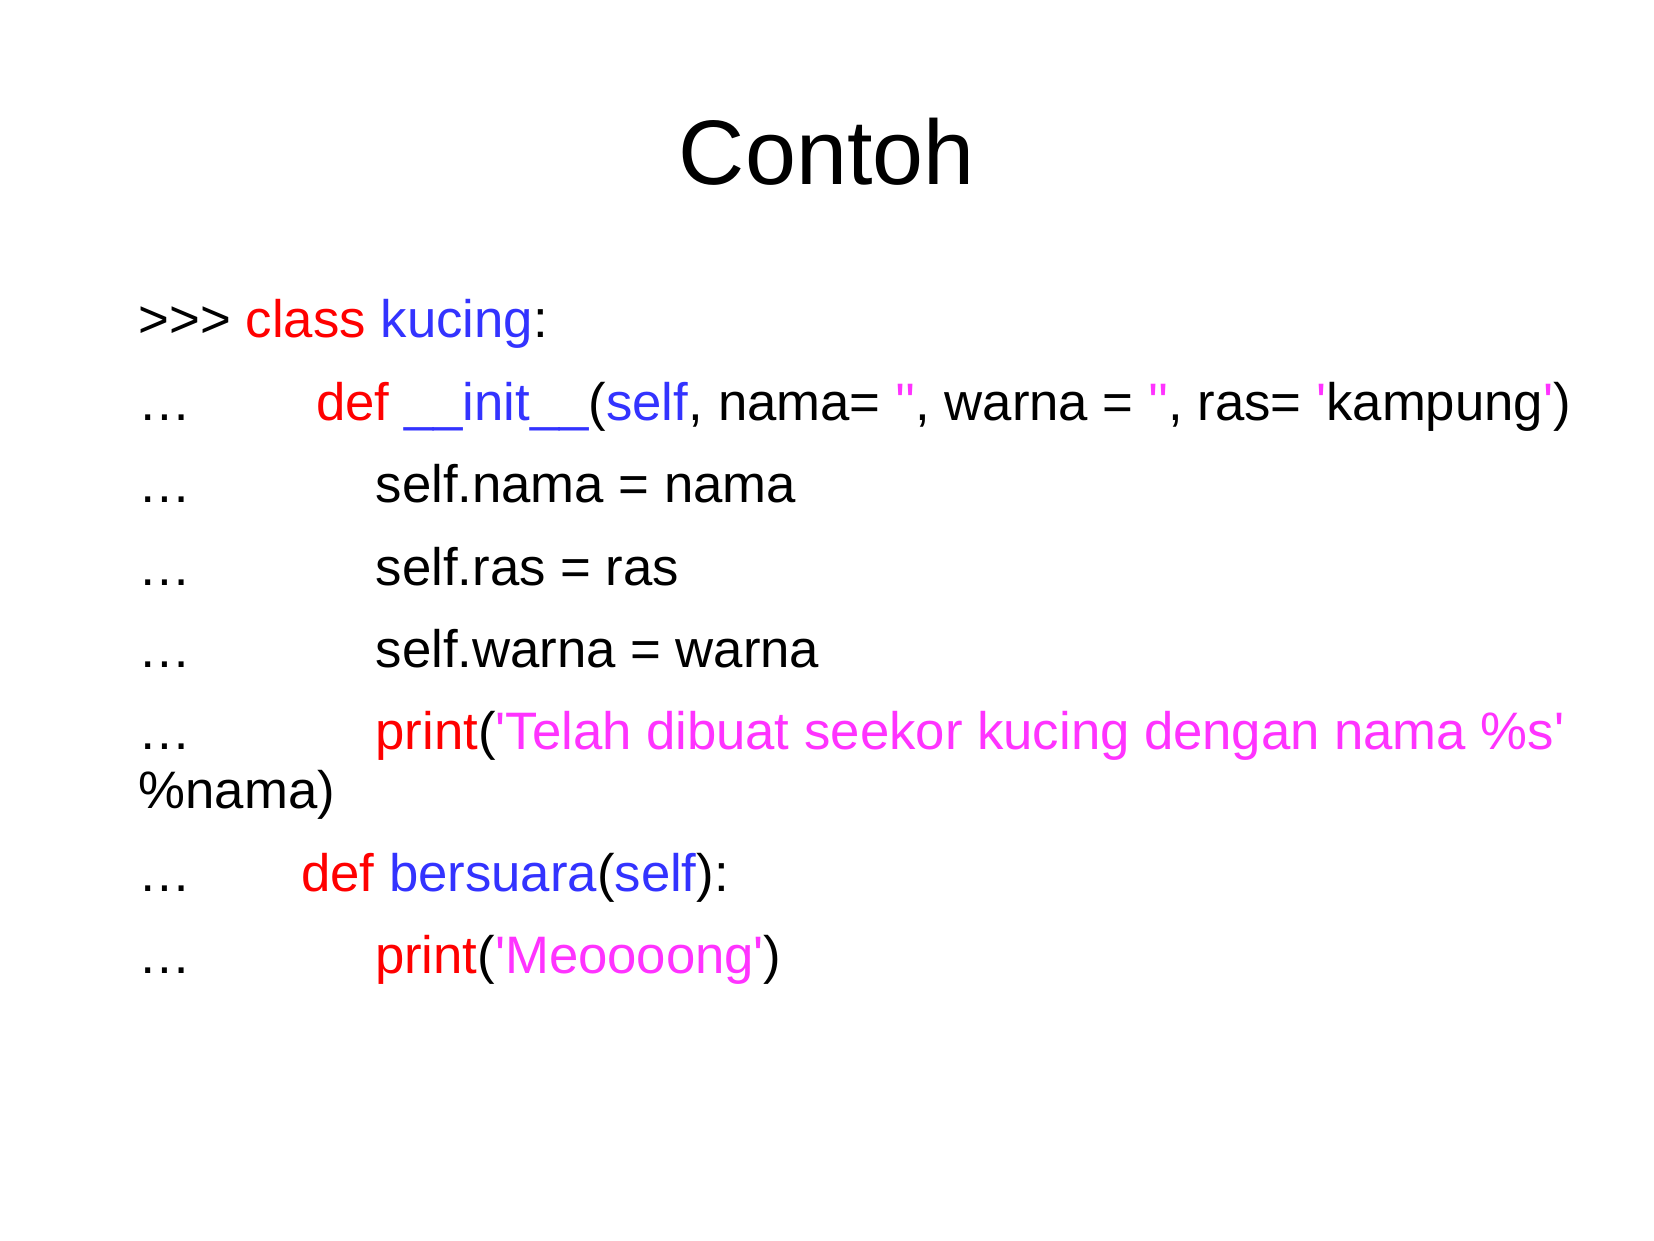

# Contoh
>>> class kucing:
… 		 	def __init__(self, nama= '', warna = '', ras= 'kampung')
… 	 	 	self.nama = nama
… 	 	self.ras = ras
…	 		 	 	self.warna = warna
… 	 	print('Telah dibuat seekor kucing dengan nama %s' %nama)
… 	 def bersuara(self):
… 	 print('Meoooong')